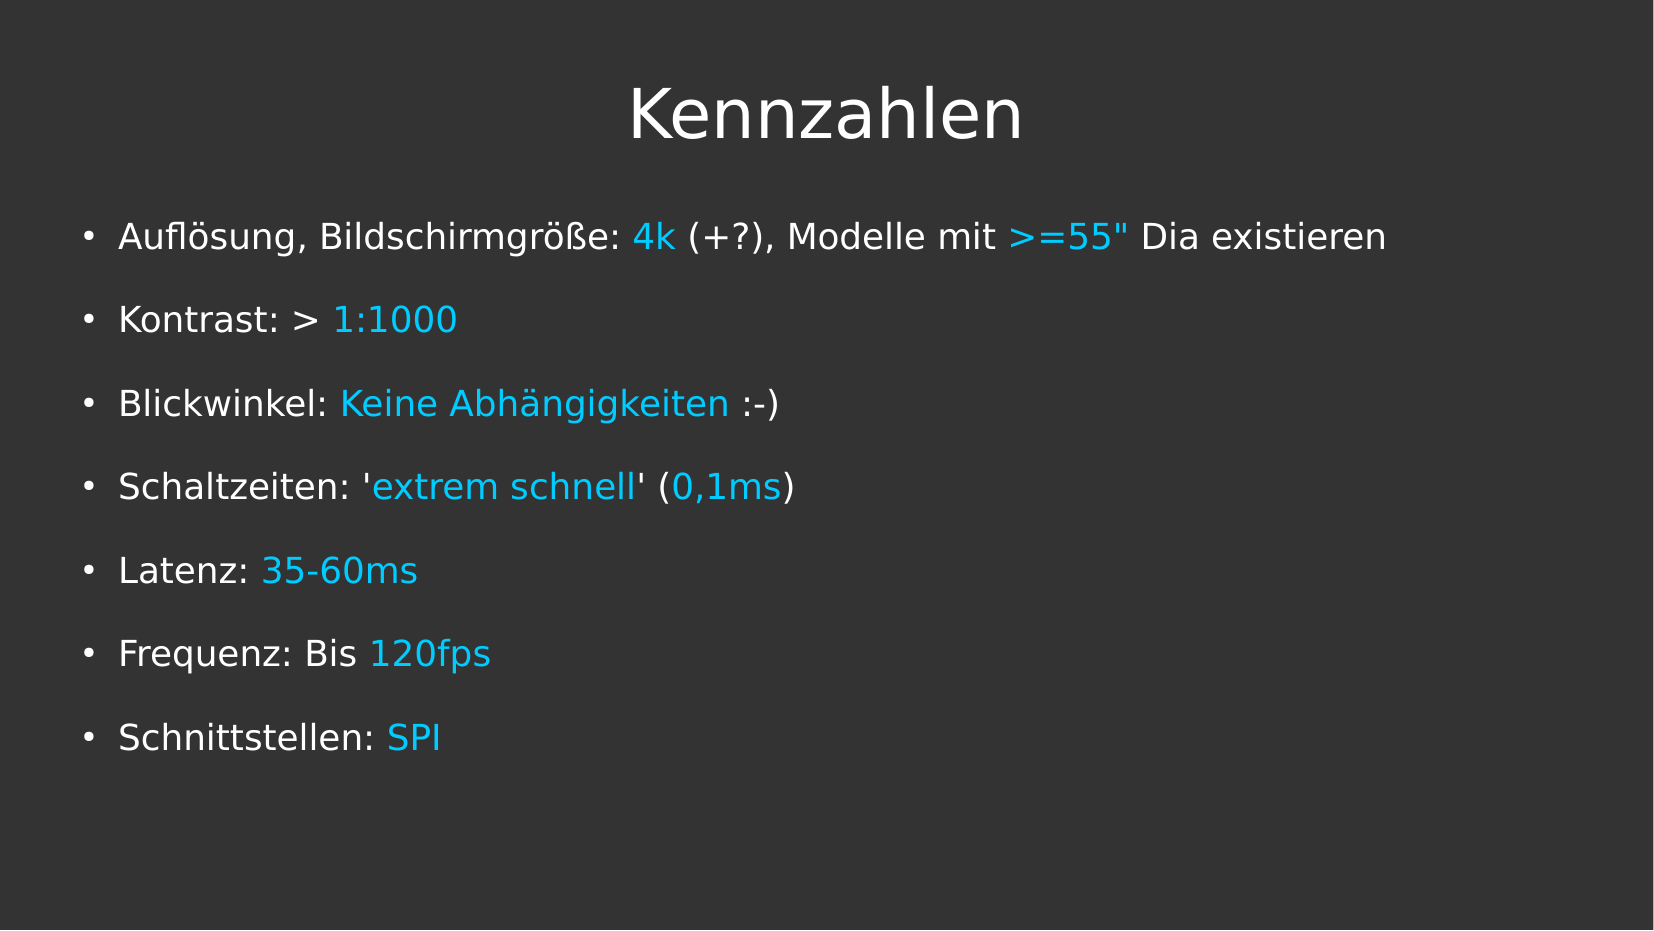

# Kennzahlen
Auflösung, Bildschirmgröße: 4k (+?), Modelle mit >=55" Dia existieren
Kontrast: > 1:1000
Blickwinkel: Keine Abhängigkeiten :-)
Schaltzeiten: 'extrem schnell' (0,1ms)
Latenz: 35-60ms
Frequenz: Bis 120fps
Schnittstellen: SPI